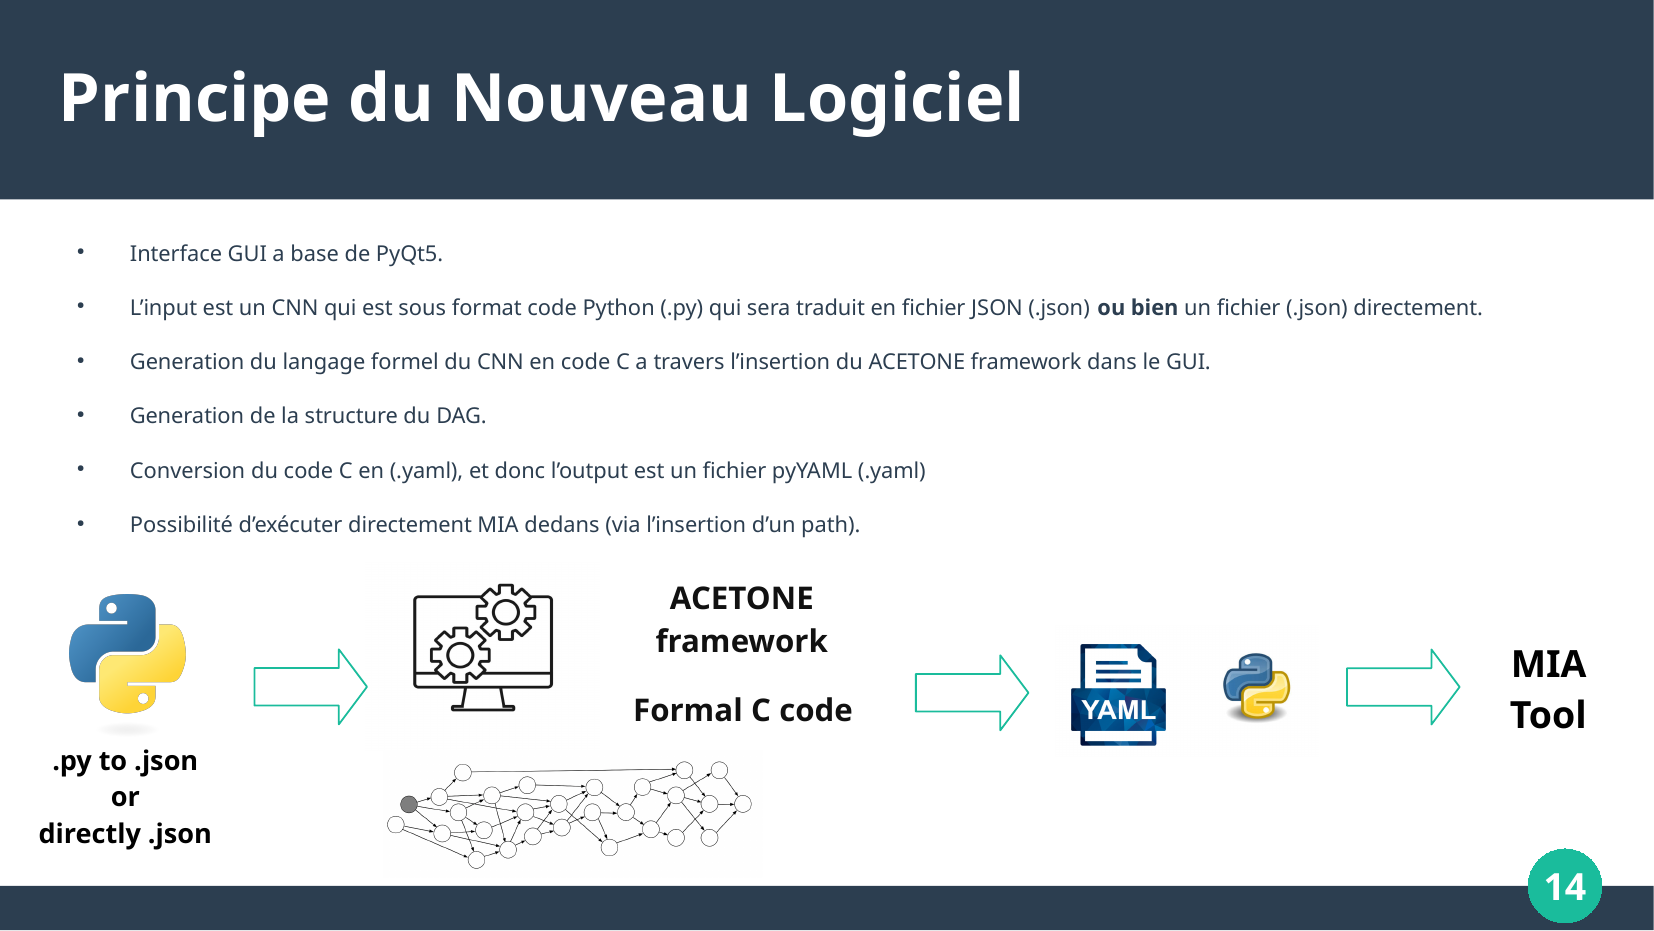

Principe du Nouveau Logiciel
# Interface GUI a base de PyQt5.
L’input est un CNN qui est sous format code Python (.py) qui sera traduit en fichier JSON (.json) ou bien un fichier (.json) directement.
Generation du langage formel du CNN en code C a travers l’insertion du ACETONE framework dans le GUI.
Generation de la structure du DAG.
Conversion du code C en (.yaml), et donc l’output est un fichier pyYAML (.yaml)
Possibilité d’exécuter directement MIA dedans (via l’insertion d’un path).
ACETONE framework
MIA Tool
Formal C code
.py to .json
or
directly .json
14